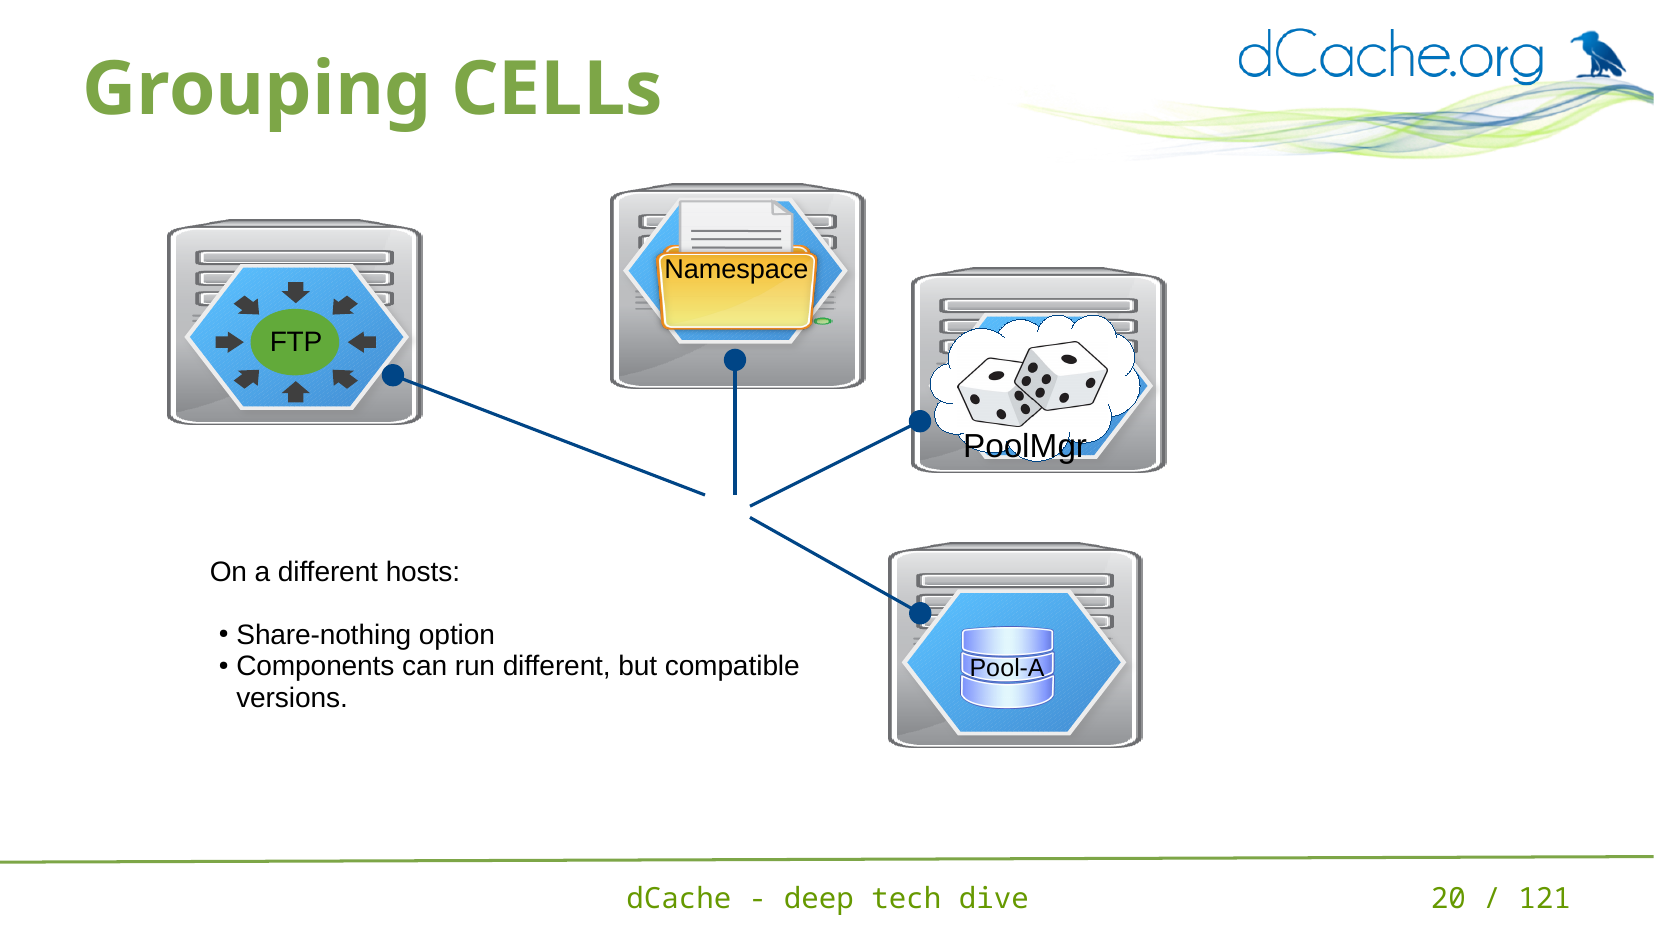

# Grouping CELLs
Namespace
FTP
PoolMgr
On a different hosts:
Share-nothing option
Components can run different, but compatible versions.
Pool-A
dCache - deep tech dive
20